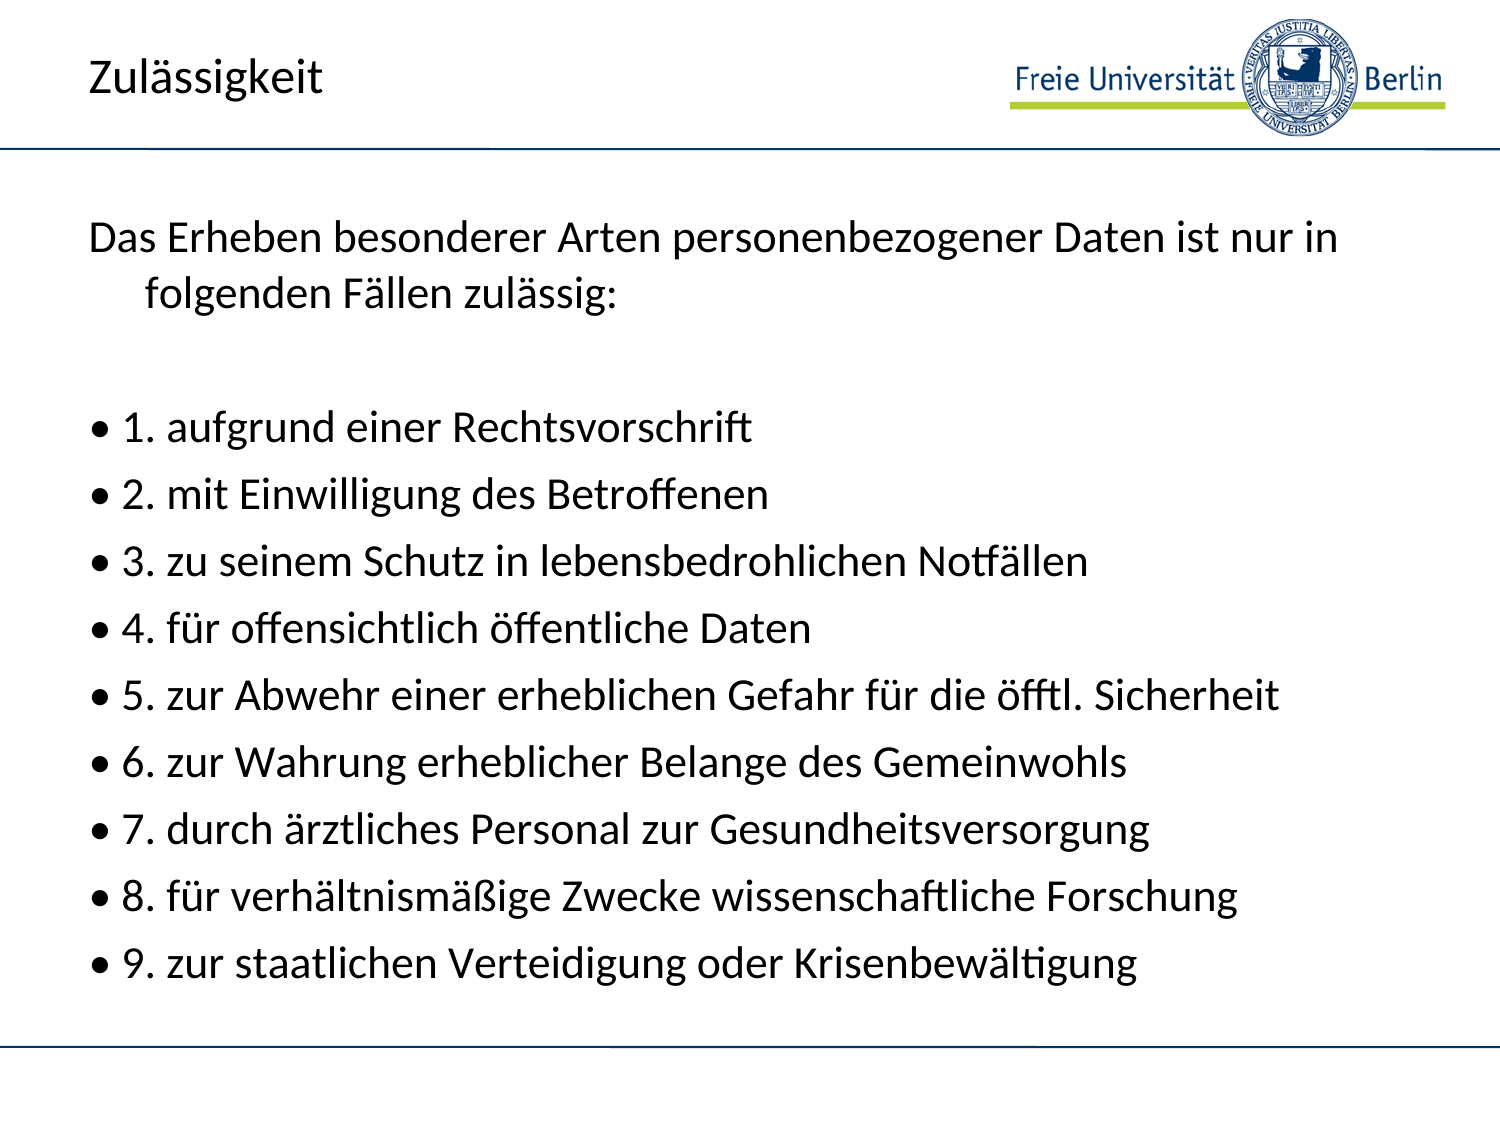

# Zulässigkeit
Das Erheben besonderer Arten personenbezogener Daten ist nur in folgenden Fällen zulässig:
• 1. aufgrund einer Rechtsvorschrift
• 2. mit Einwilligung des Betroffenen
• 3. zu seinem Schutz in lebensbedrohlichen Notfällen
• 4. für offensichtlich öffentliche Daten
• 5. zur Abwehr einer erheblichen Gefahr für die öfftl. Sicherheit
• 6. zur Wahrung erheblicher Belange des Gemeinwohls
• 7. durch ärztliches Personal zur Gesundheitsversorgung
• 8. für verhältnismäßige Zwecke wissenschaftliche Forschung
• 9. zur staatlichen Verteidigung oder Krisenbewältigung